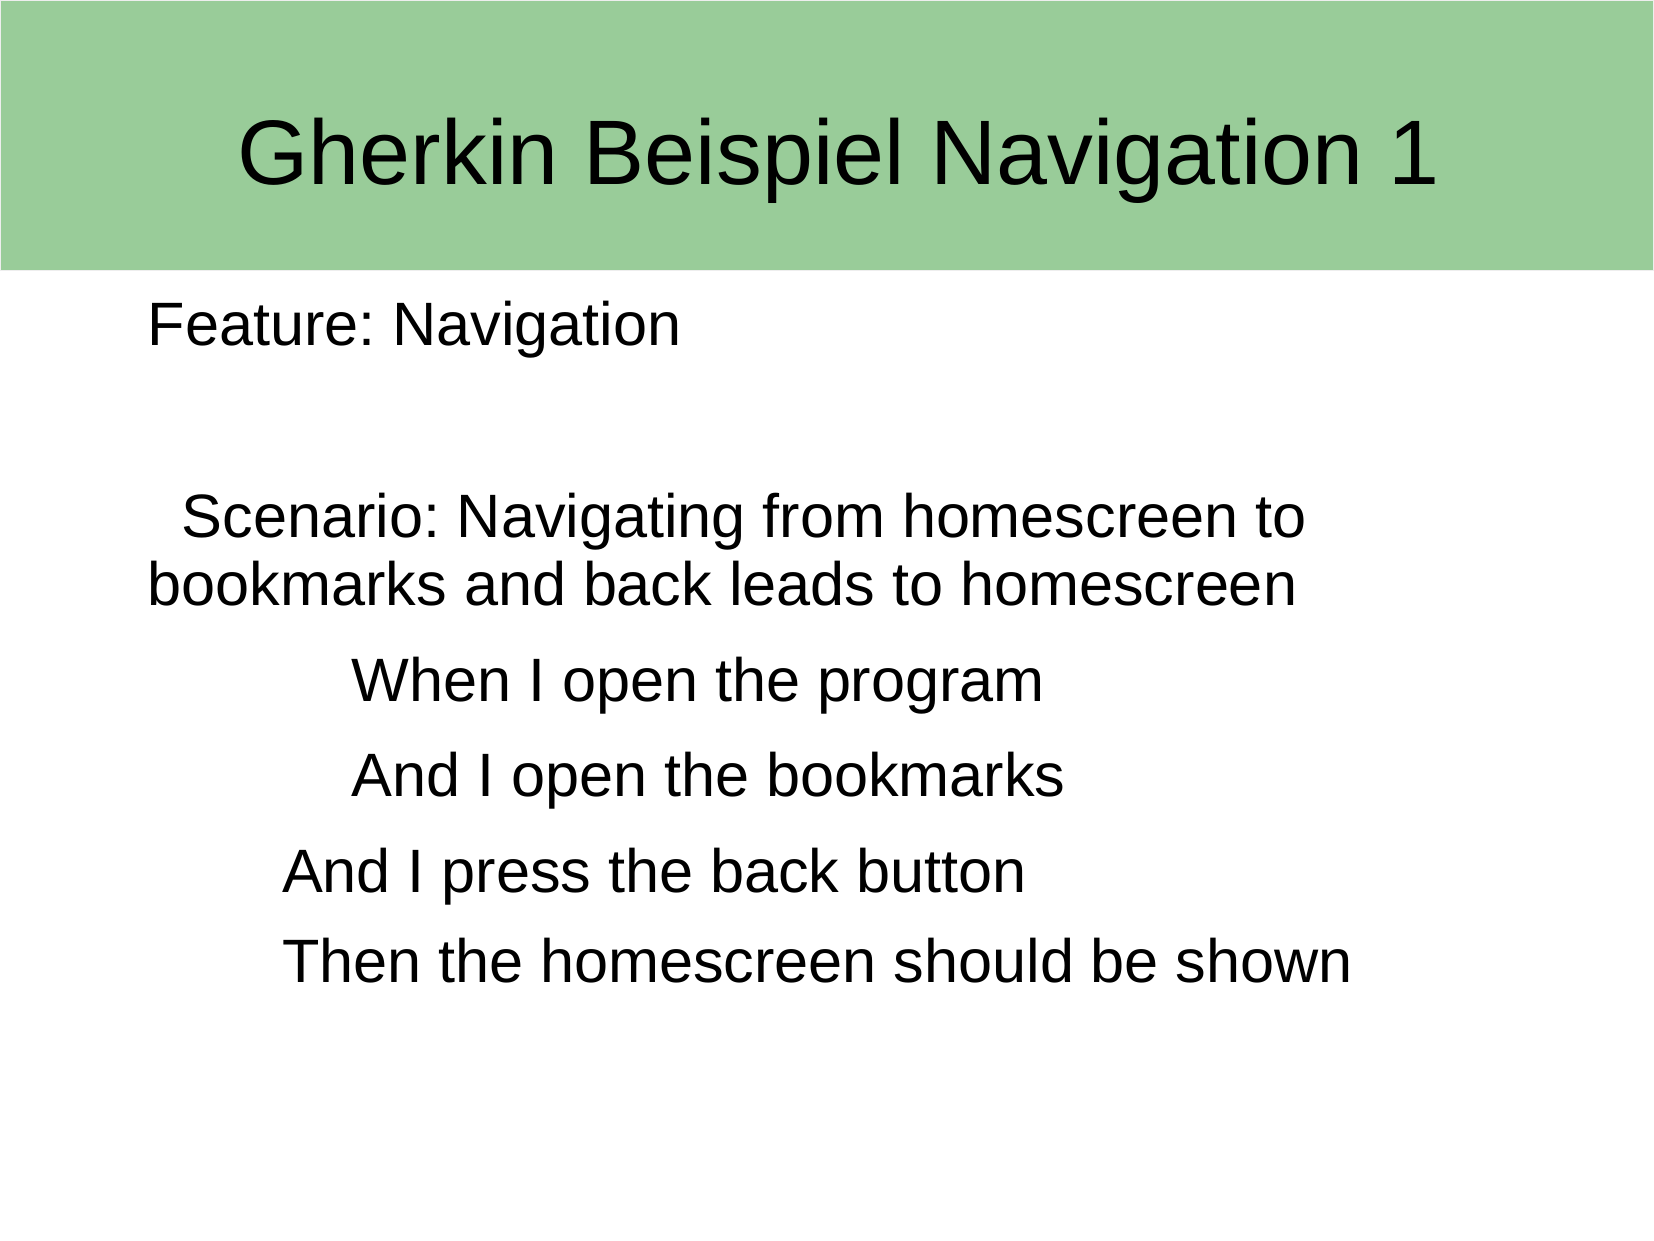

# Gherkin Beispiel Navigation 1
Feature: Navigation
 Scenario: Navigating from homescreen to 					bookmarks and back leads to homescreen
 When I open the program
 And I open the bookmarks
 		And I press the back button
 		Then the homescreen should be shown